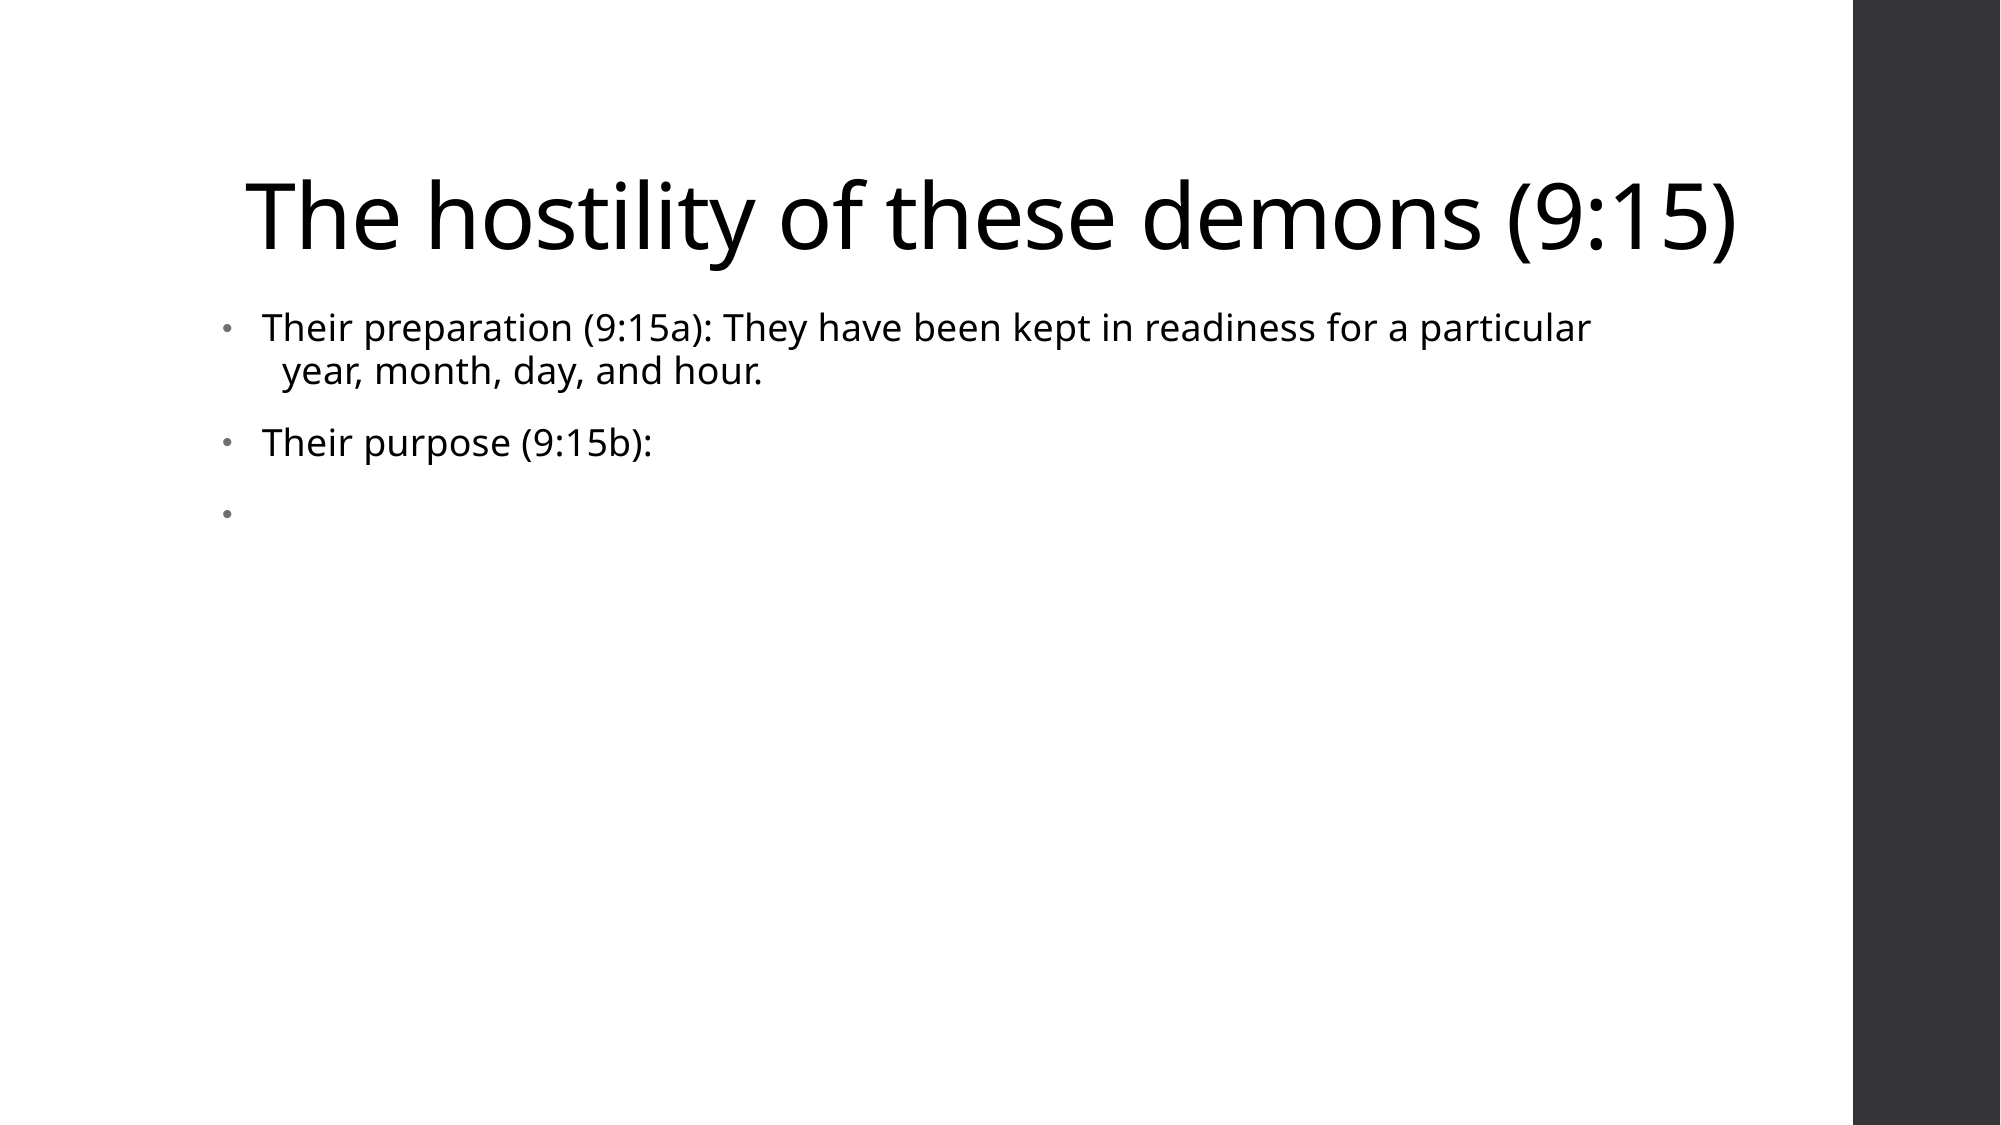

# The hostility of these demons (9:15)
 Their preparation (9:15a): They have been kept in readiness for a particular year, month, day, and hour.
 Their purpose (9:15b):